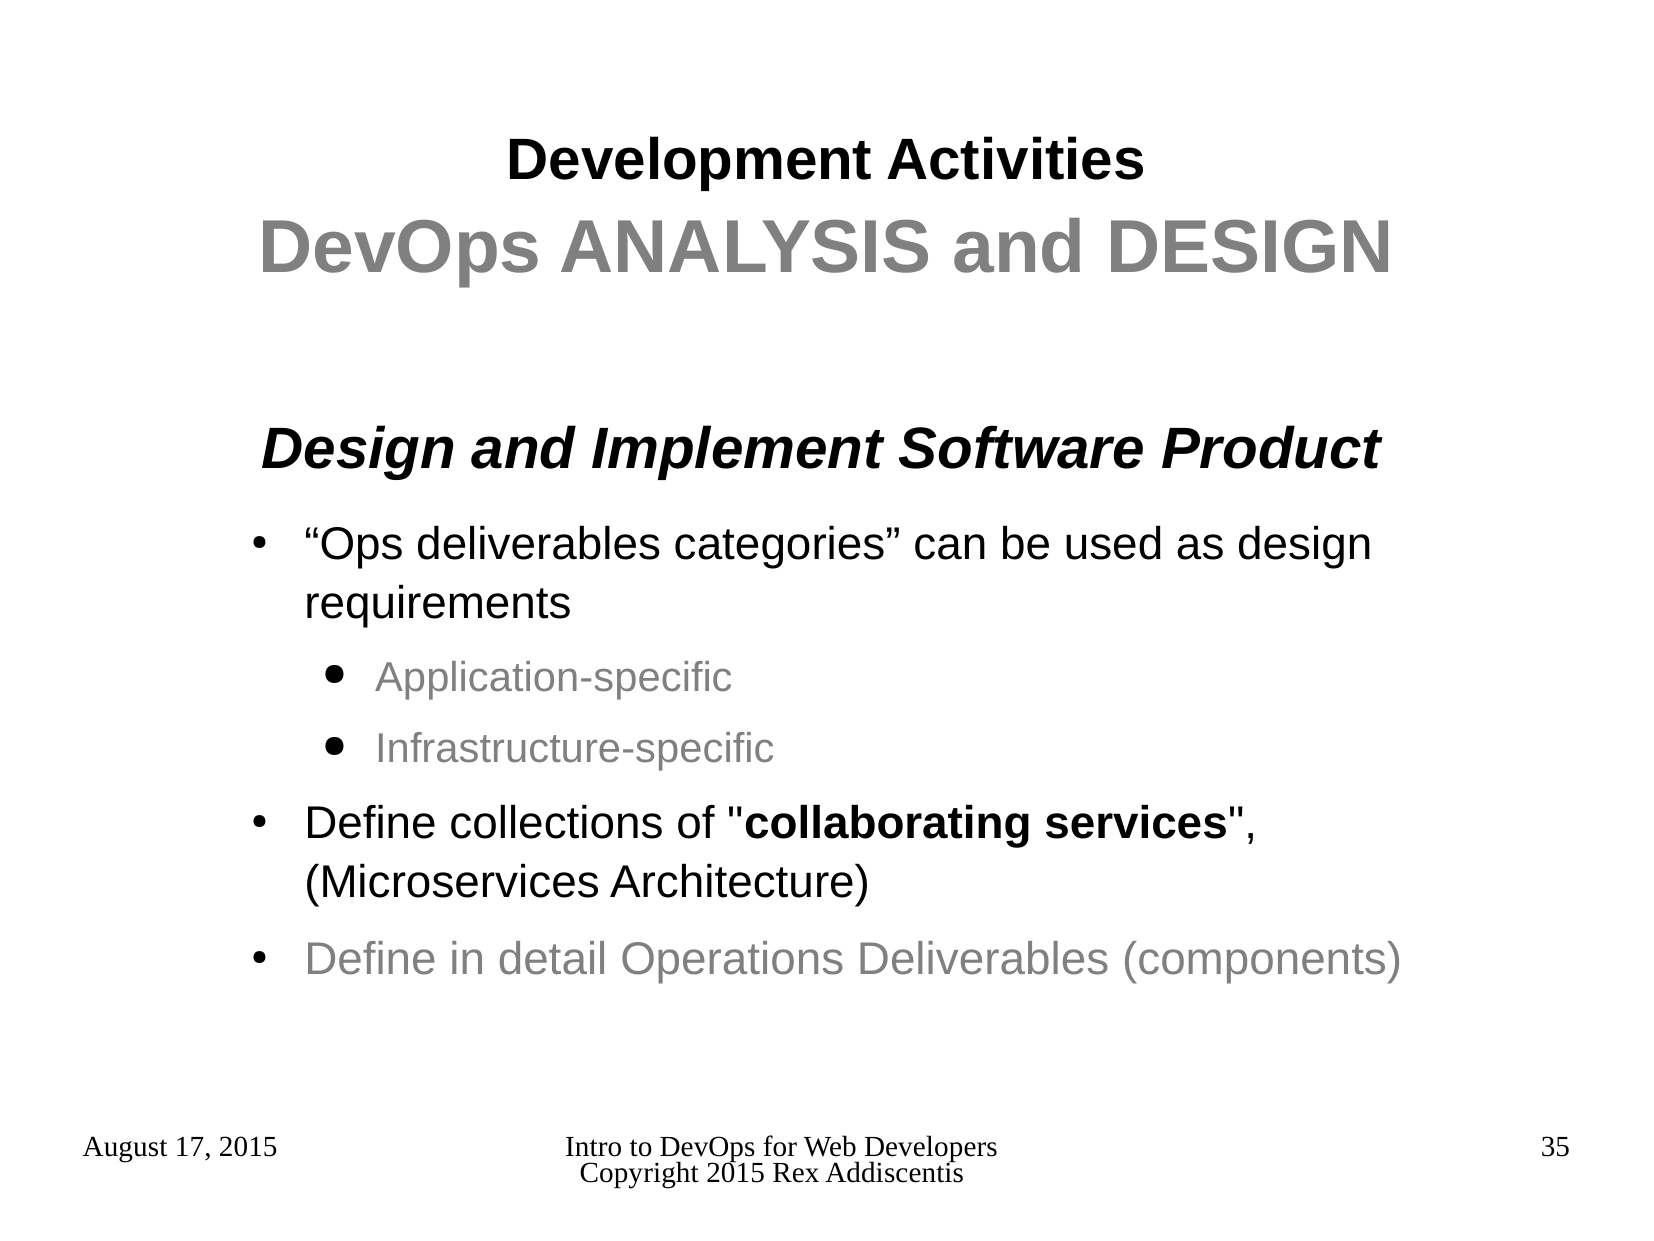

# Development Activities
DevOps ANALYSIS and DESIGN
Design and Implement Software Product
“Ops deliverables categories” can be used as design requirements
Application-specific
Infrastructure-specific
Define collections of "collaborating services", (Microservices Architecture)
Define in detail Operations Deliverables (components)
August 17, 2015
Intro to DevOps for Web Developers Copyright 2015 Rex Addiscentis
35